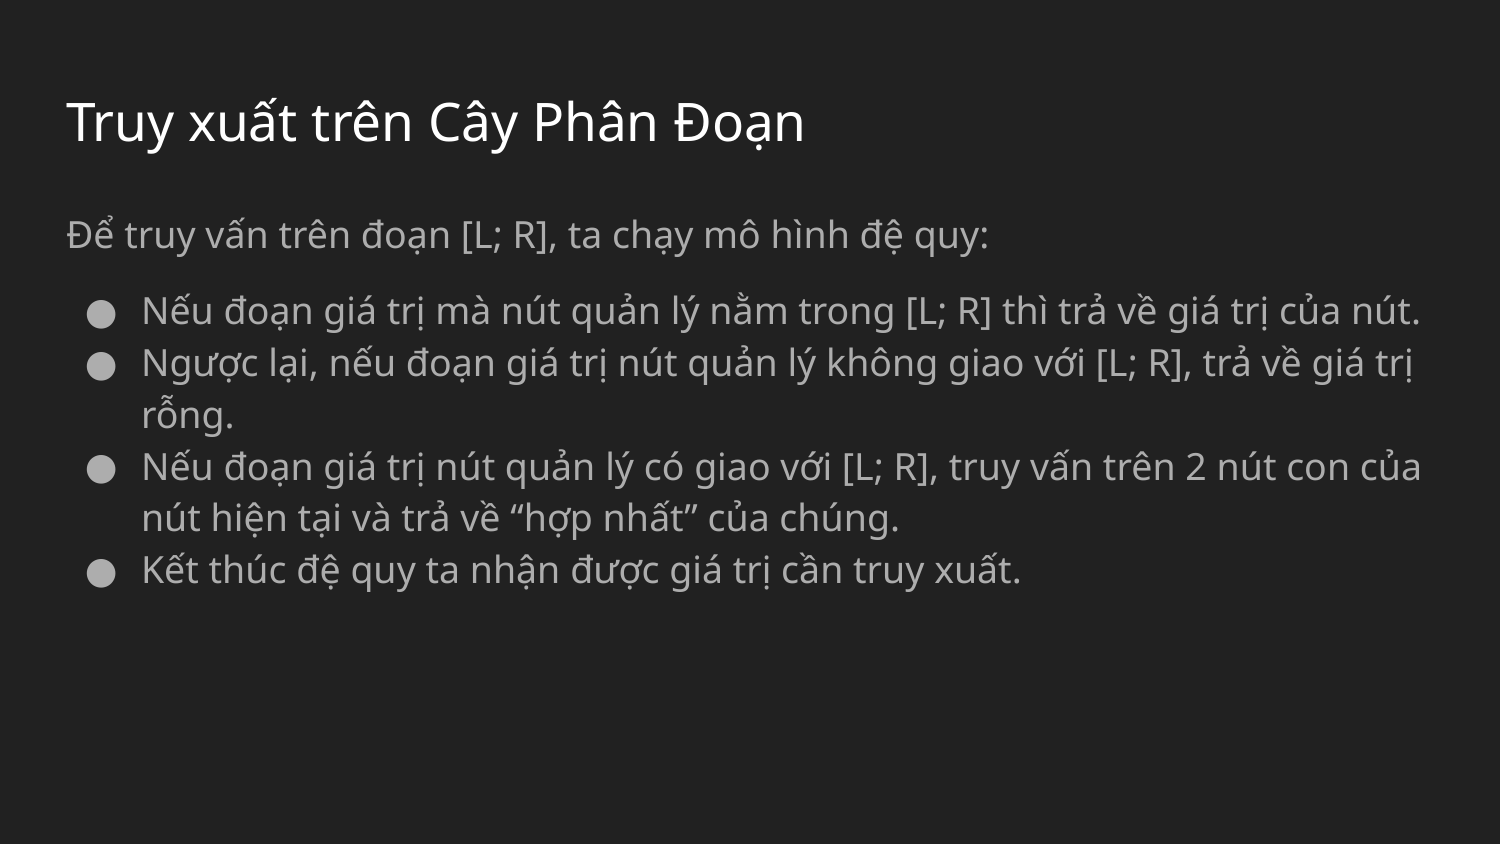

# Truy xuất trên Cây Phân Đoạn
Để truy vấn trên đoạn [L; R], ta chạy mô hình đệ quy:
Nếu đoạn giá trị mà nút quản lý nằm trong [L; R] thì trả về giá trị của nút.
Ngược lại, nếu đoạn giá trị nút quản lý không giao với [L; R], trả về giá trị rỗng.
Nếu đoạn giá trị nút quản lý có giao với [L; R], truy vấn trên 2 nút con của nút hiện tại và trả về “hợp nhất” của chúng.
Kết thúc đệ quy ta nhận được giá trị cần truy xuất.